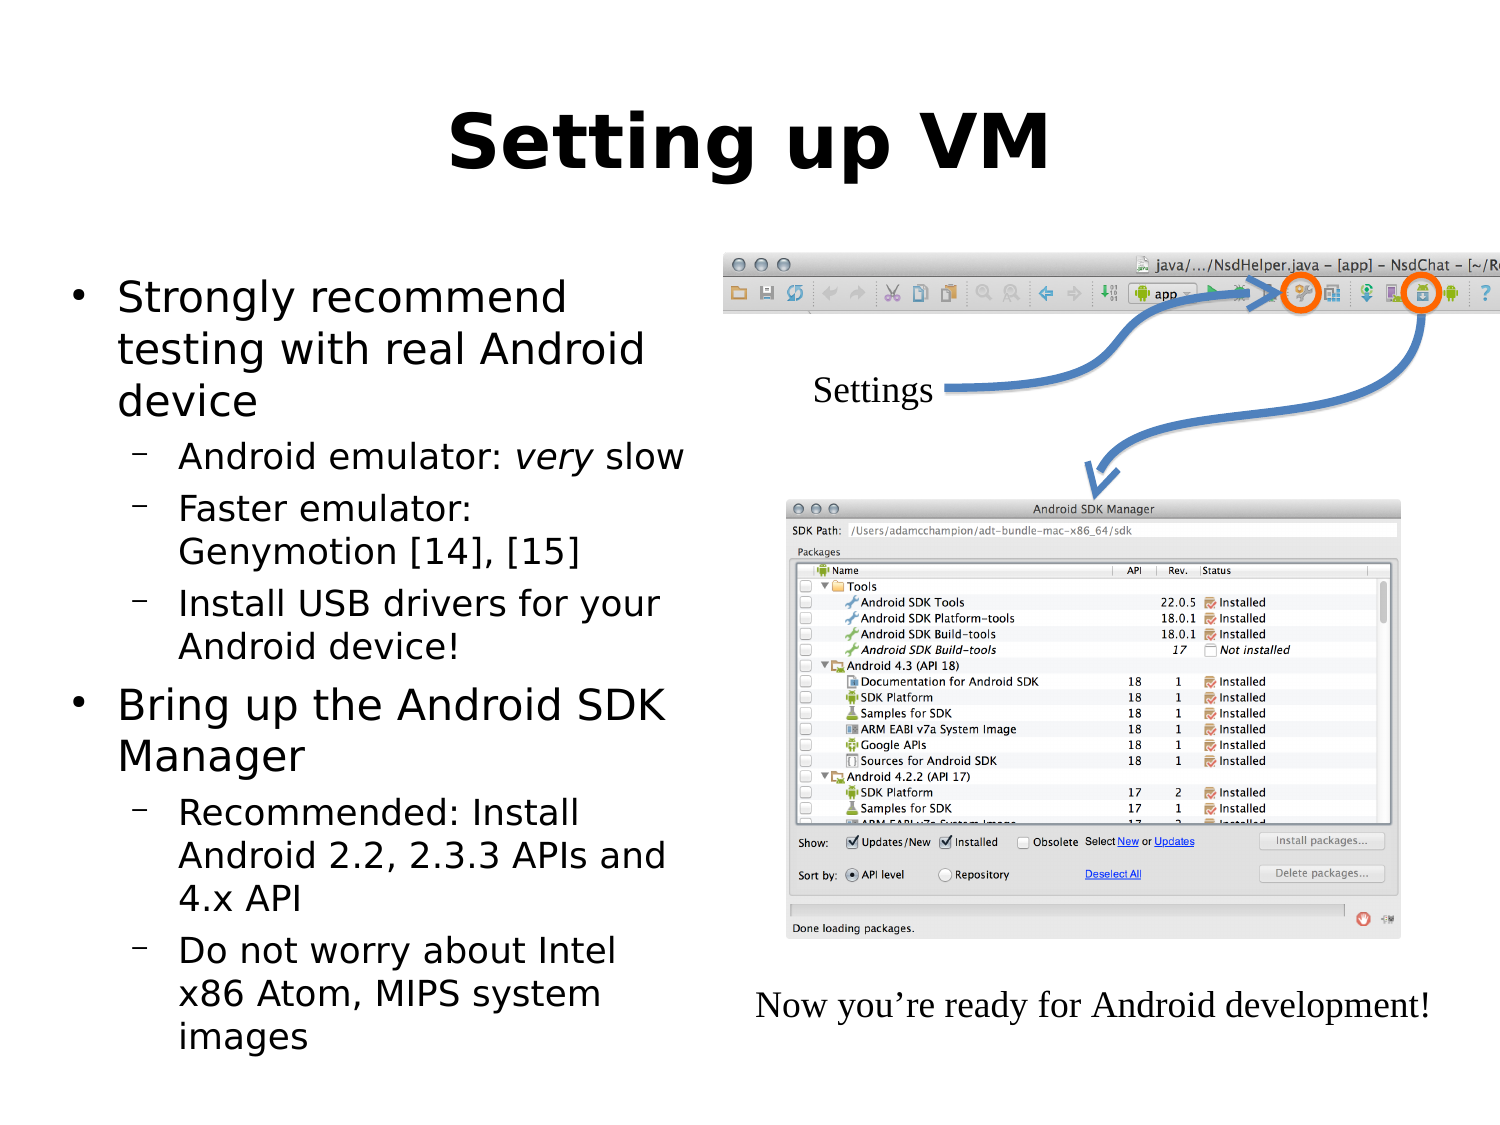

# Setting up VM
Strongly recommend testing with real Android device
Android emulator: very slow
Faster emulator: Genymotion [14], [15]
Install USB drivers for your Android device!
Bring up the Android SDK Manager
Recommended: Install Android 2.2, 2.3.3 APIs and 4.x API
Do not worry about Intel x86 Atom, MIPS system images
Settings
Now you’re ready for Android development!